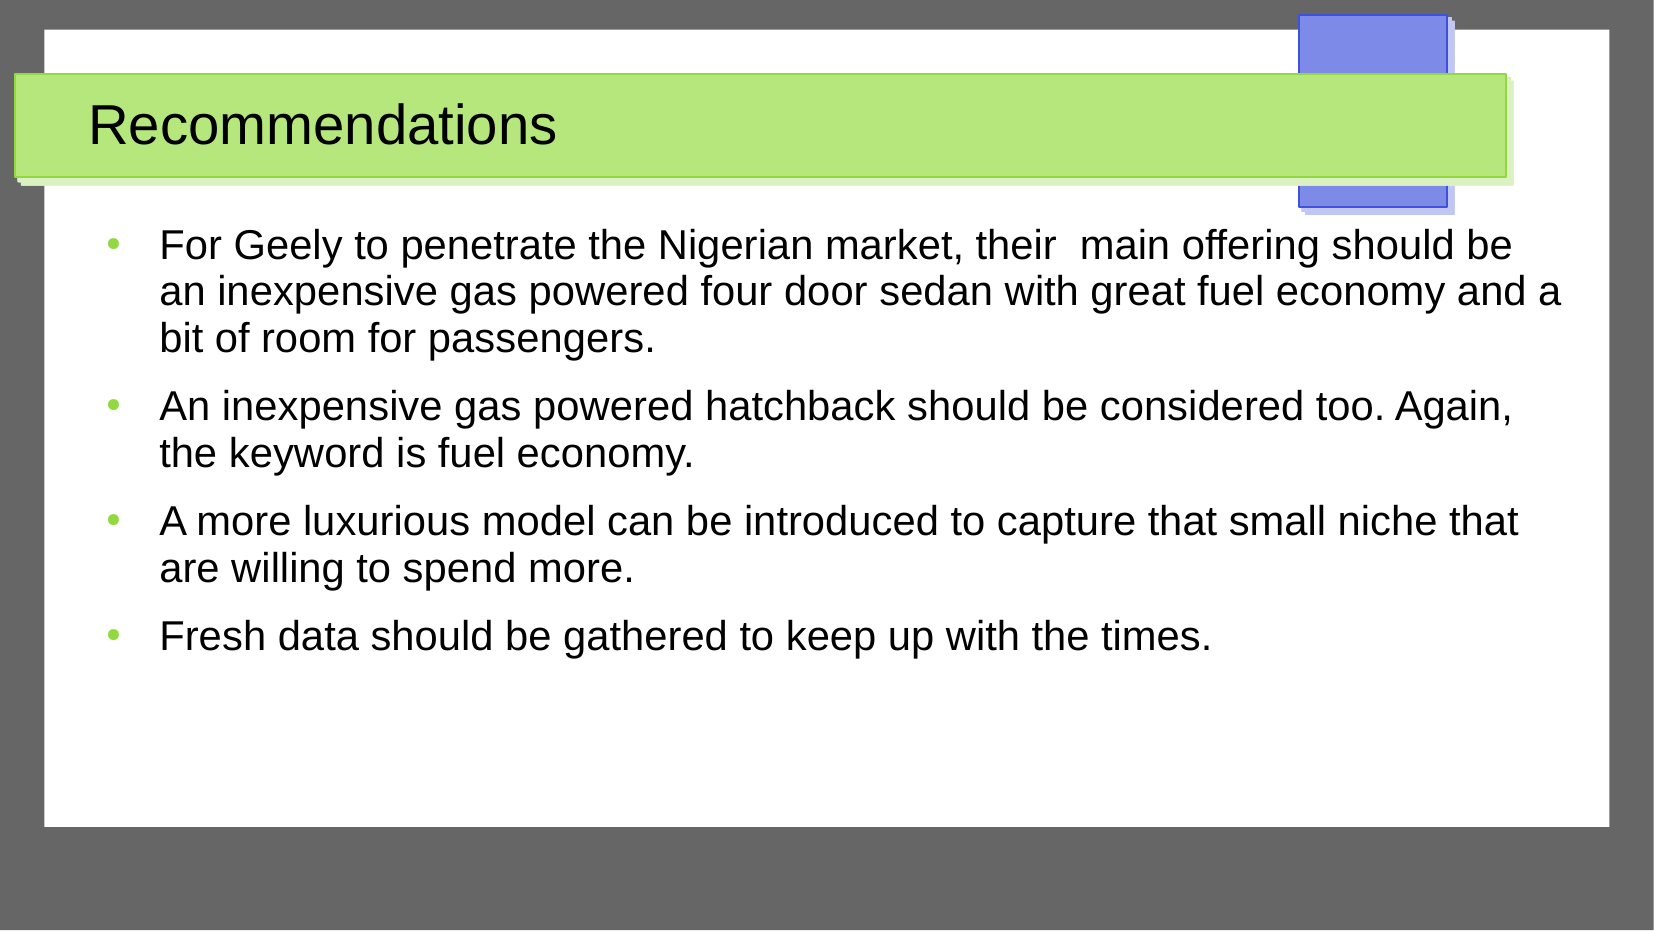

# Recommendations
For Geely to penetrate the Nigerian market, their main offering should be an inexpensive gas powered four door sedan with great fuel economy and a bit of room for passengers.
An inexpensive gas powered hatchback should be considered too. Again, the keyword is fuel economy.
A more luxurious model can be introduced to capture that small niche that are willing to spend more.
Fresh data should be gathered to keep up with the times.